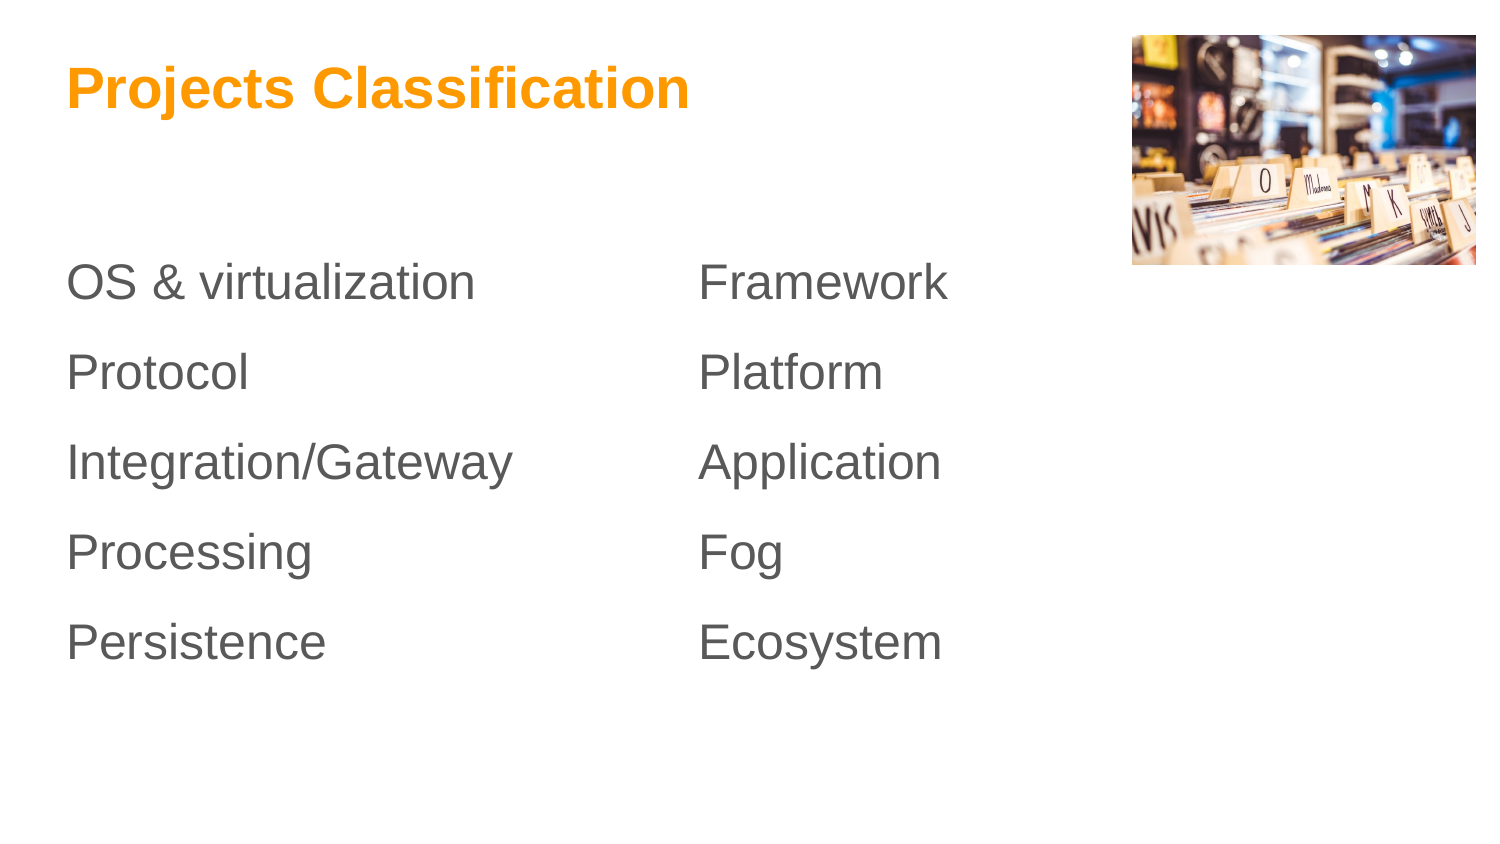

# Projects Classification
OS & virtualization
Protocol
Integration/Gateway
Processing
Persistence
Framework
Platform
Application
Fog
Ecosystem